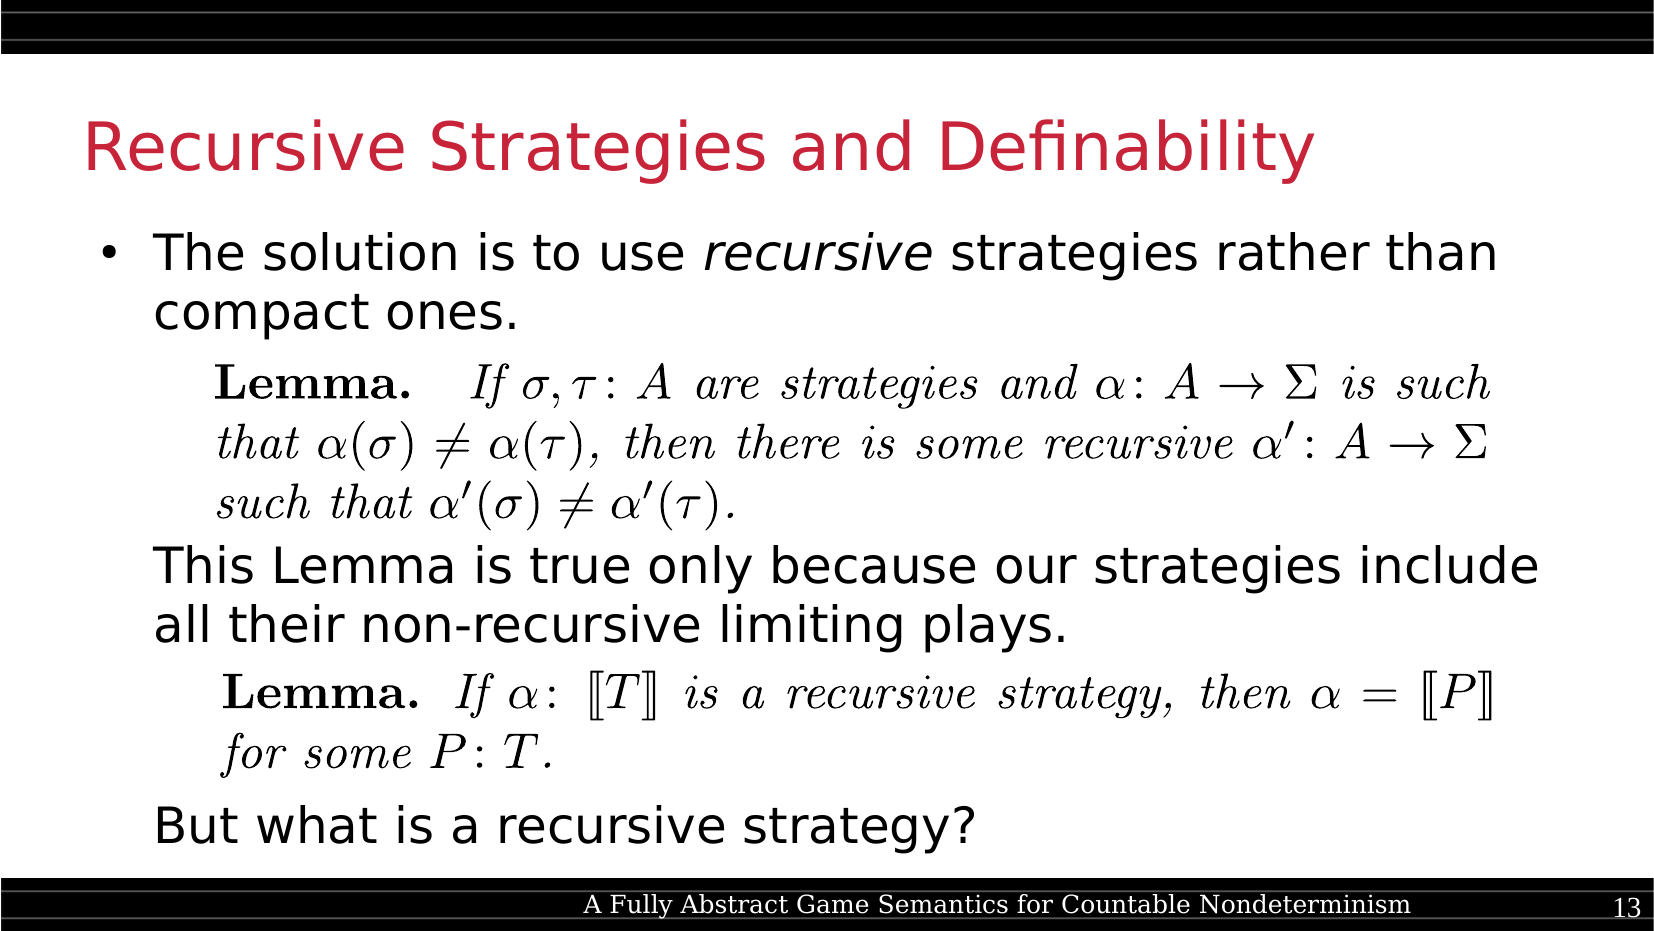

# Recursive Strategies and Definability
The solution is to use recursive strategies rather than compact ones.
This Lemma is true only because our strategies include all their non-recursive limiting plays.
But what is a recursive strategy?